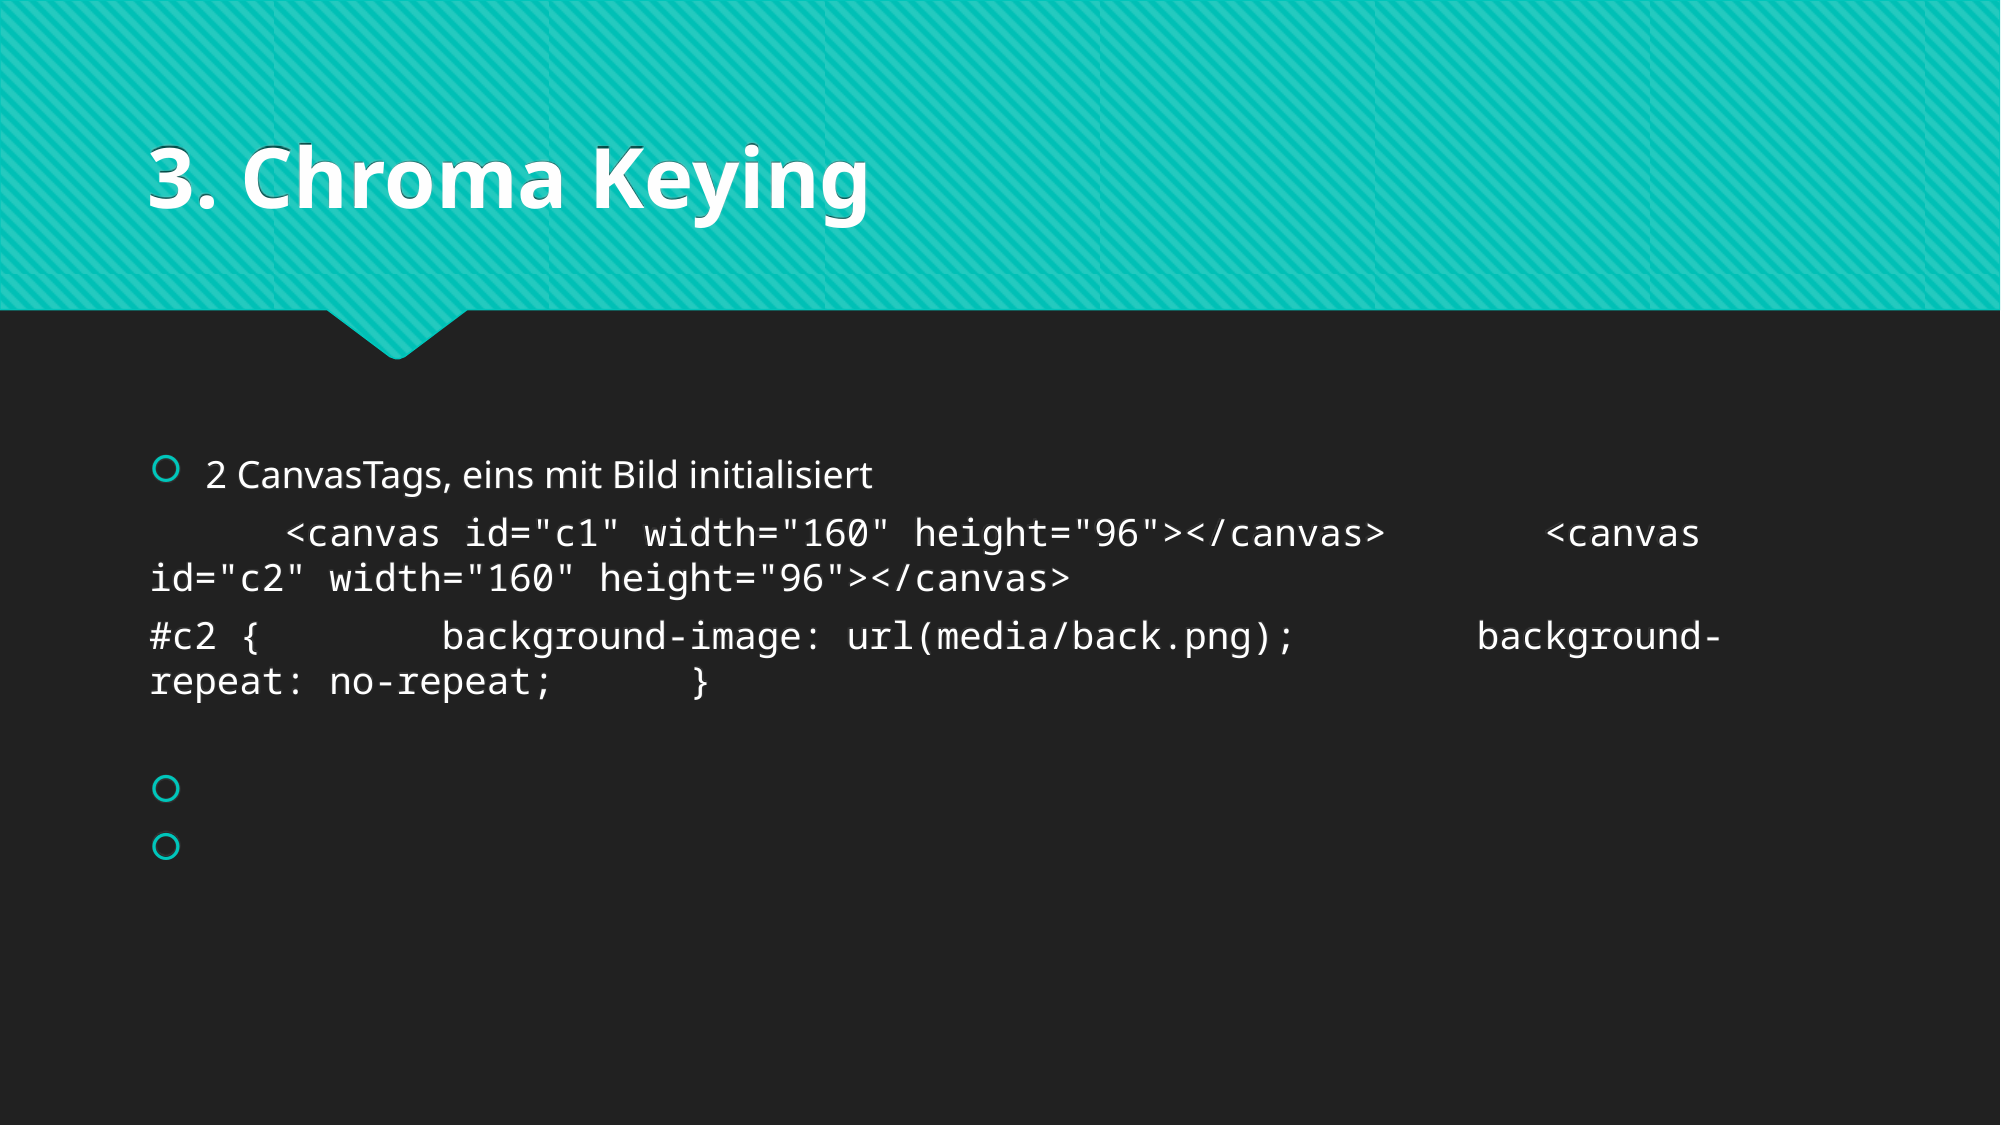

# 3. Chroma Keying
2 CanvasTags, eins mit Bild initialisiert
      <canvas id="c1" width="160" height="96"></canvas>       <canvas id="c2" width="160" height="96"></canvas>
#c2 { background-image: url(media/back.png); background-repeat: no-repeat; }